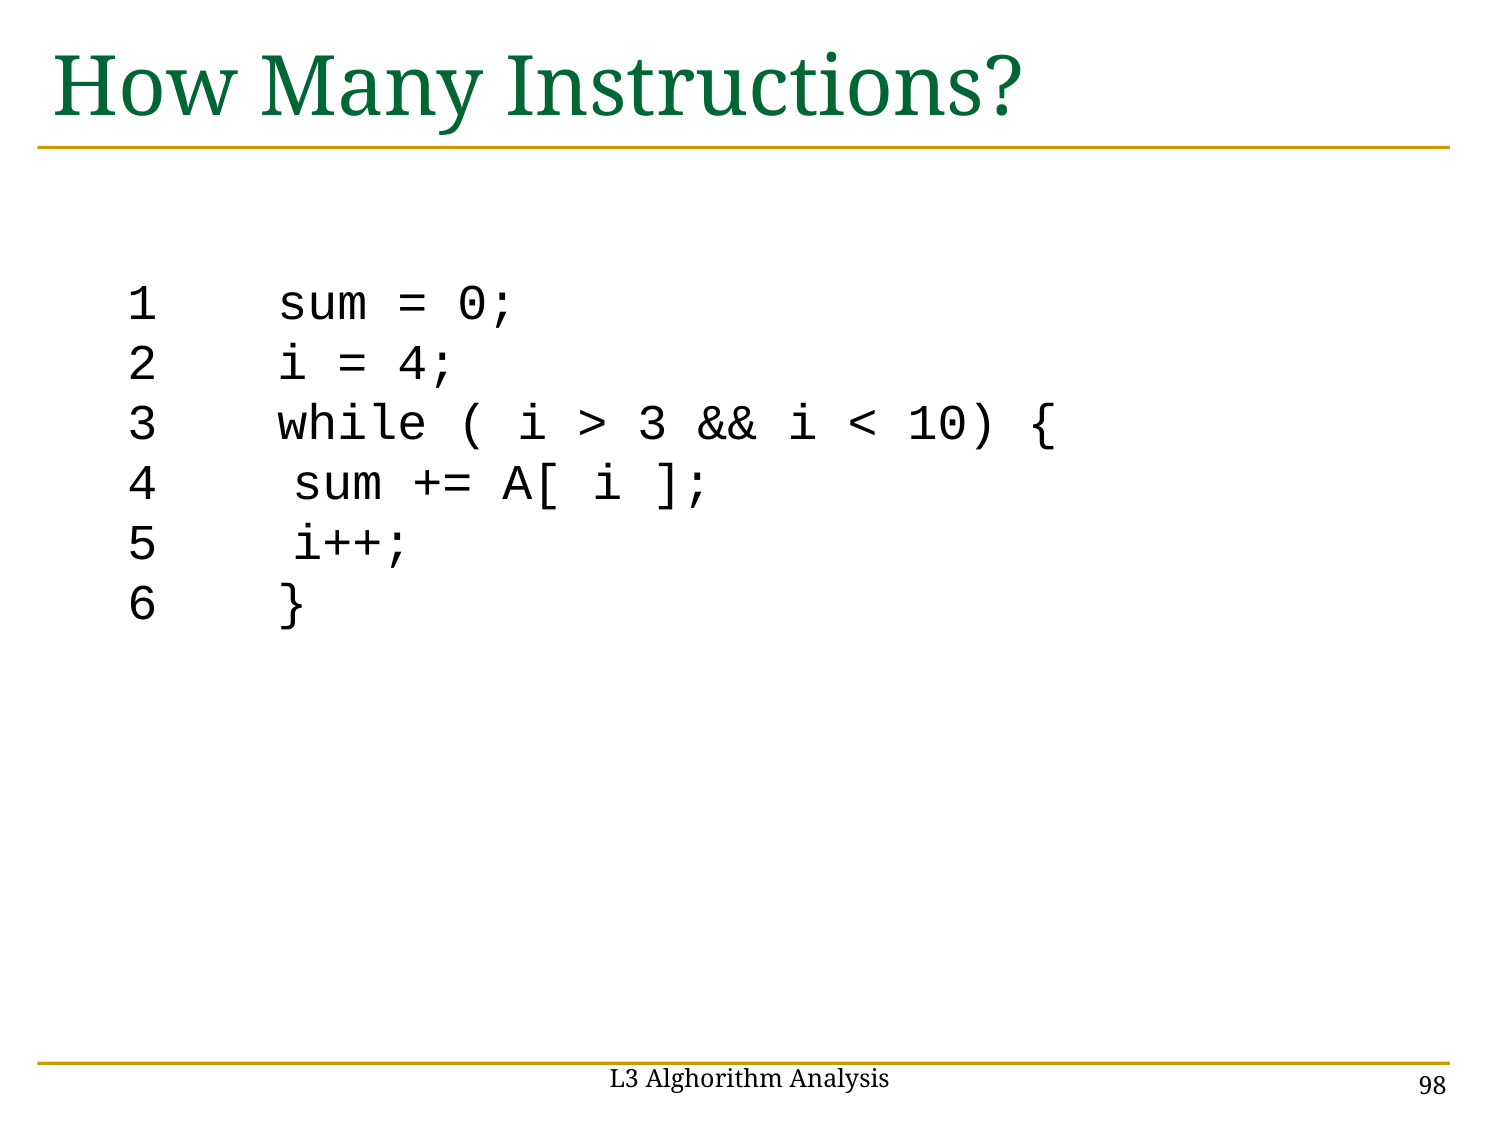

# How Many Instructions?
1 sum = 0;
2 i = 4;
3 while ( i > 3 && i < 10) {
4	 sum += A[ i ];
5	 i++;
6 }
L3 Alghorithm Analysis